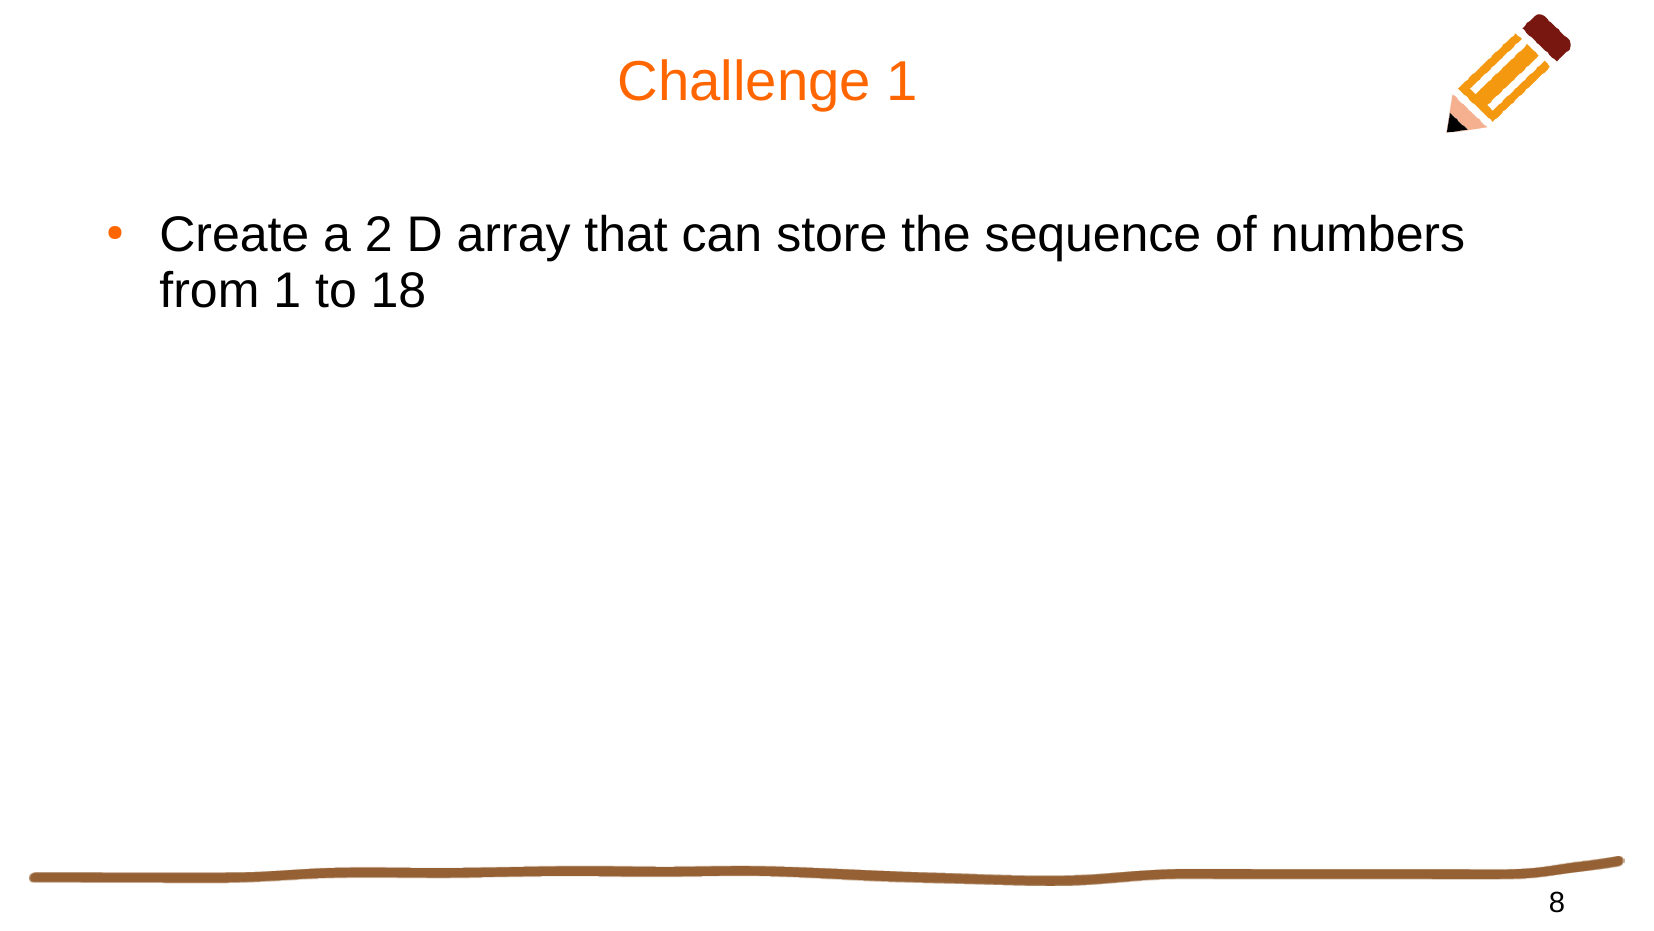

# Challenge 1
Create a 2 D array that can store the sequence of numbers from 1 to 18
8